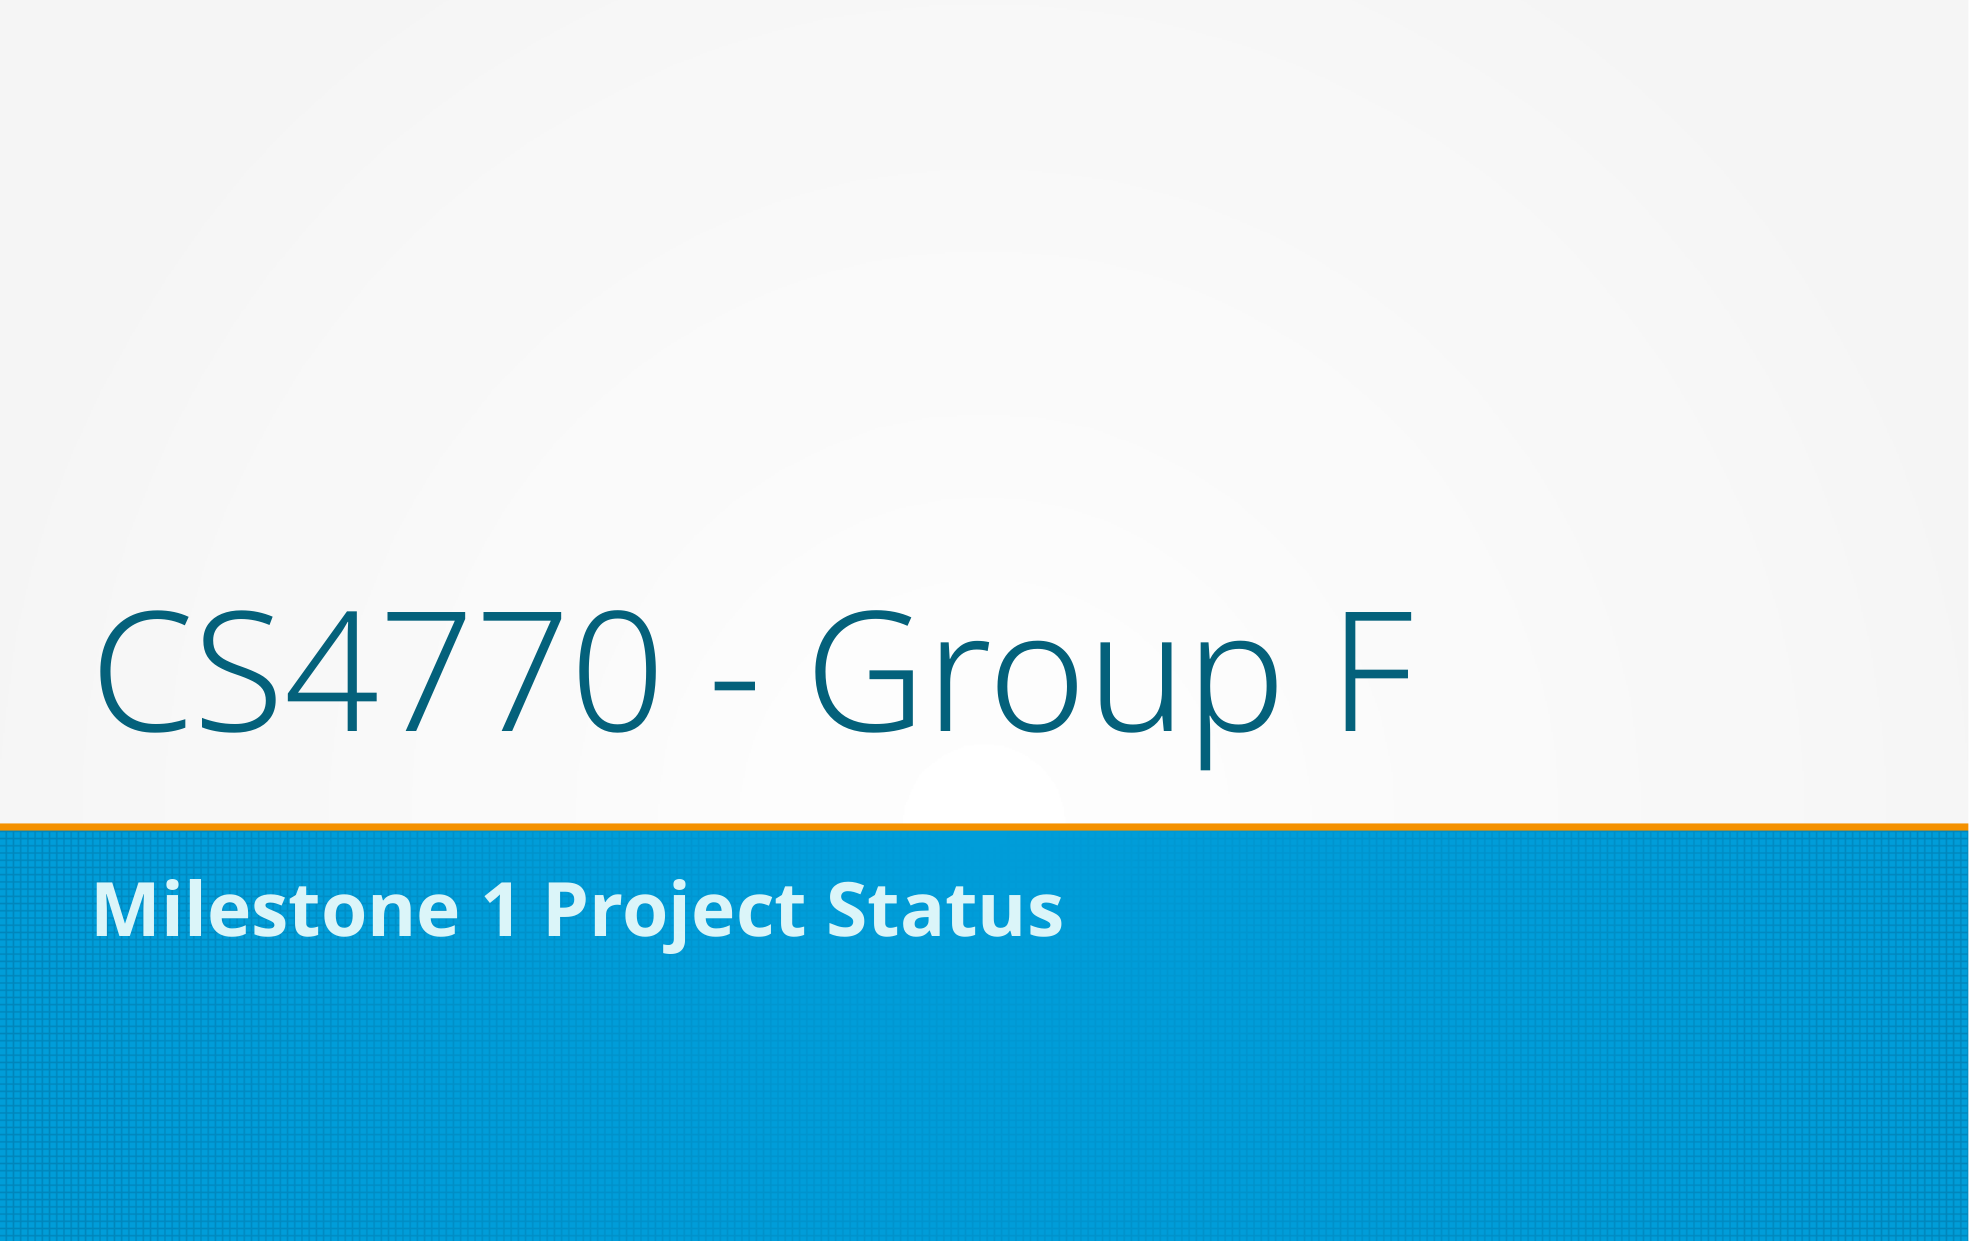

# CS4770 - Group F
Milestone 1 Project Status